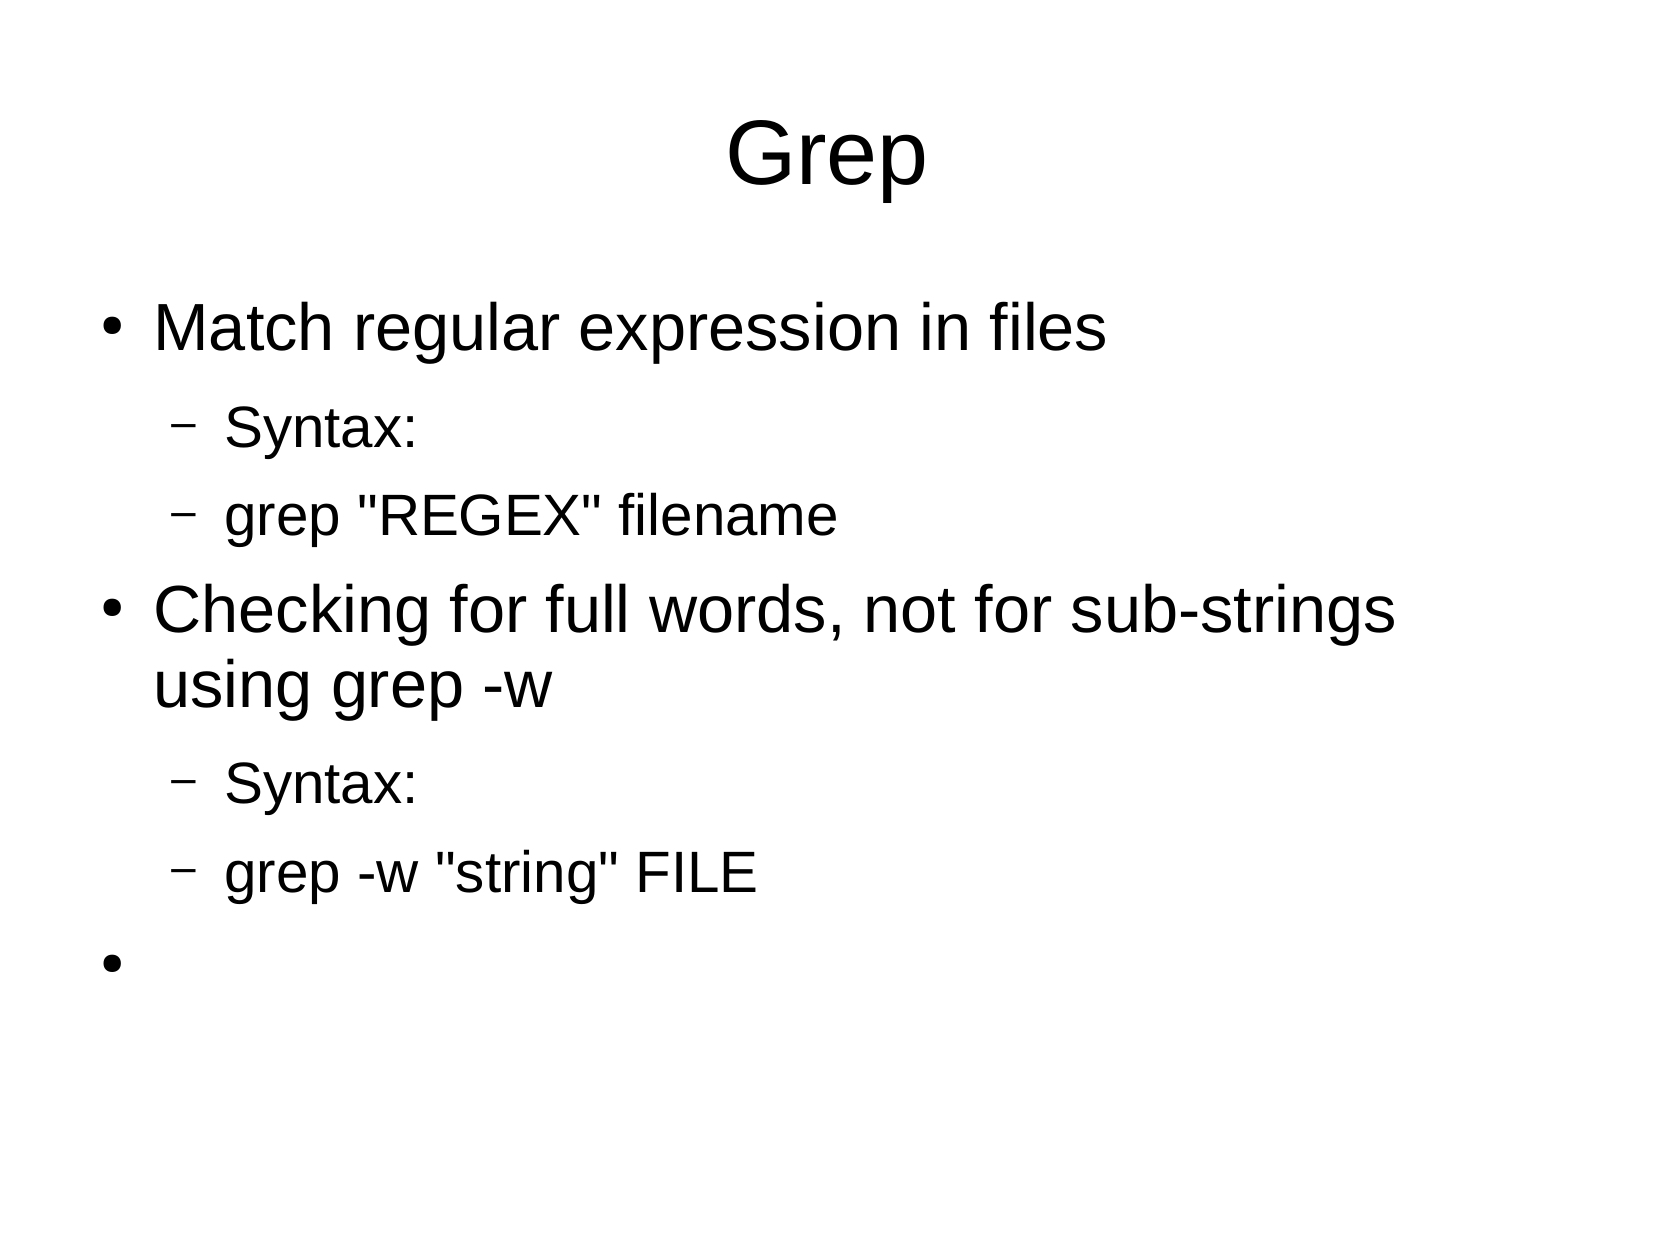

# Grep
Match regular expression in files
Syntax:
grep "REGEX" filename
Checking for full words, not for sub-strings using grep -w
Syntax:
grep -w "string" FILE